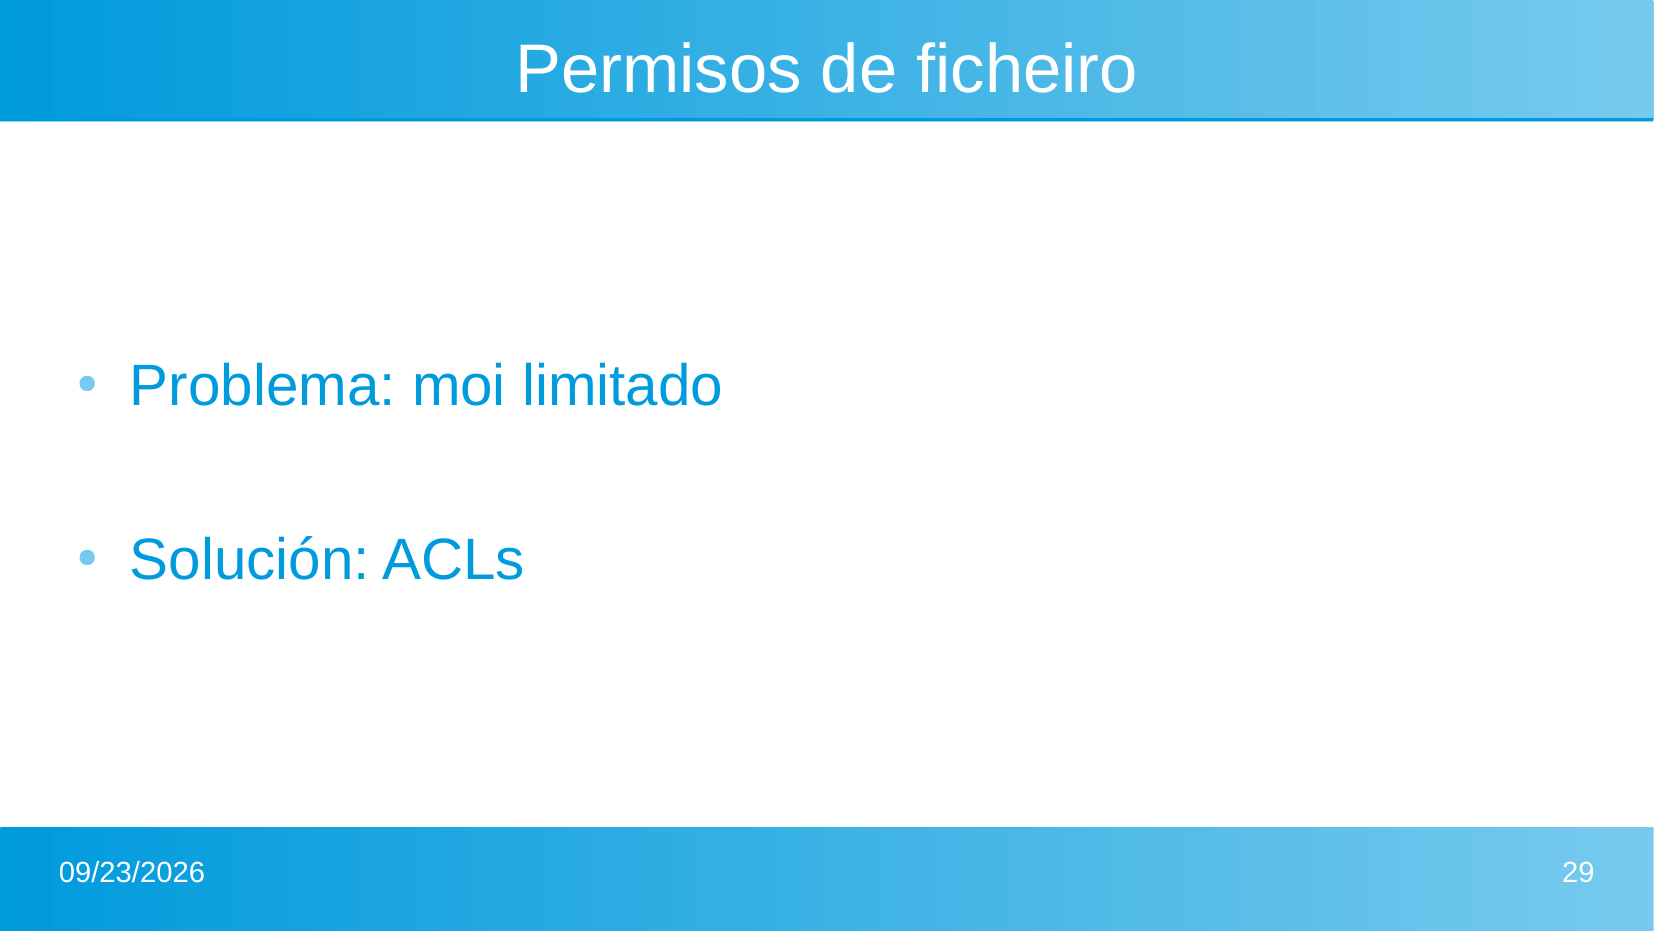

# Permisos de ficheiro
Problema: moi limitado
Solución: ACLs
29